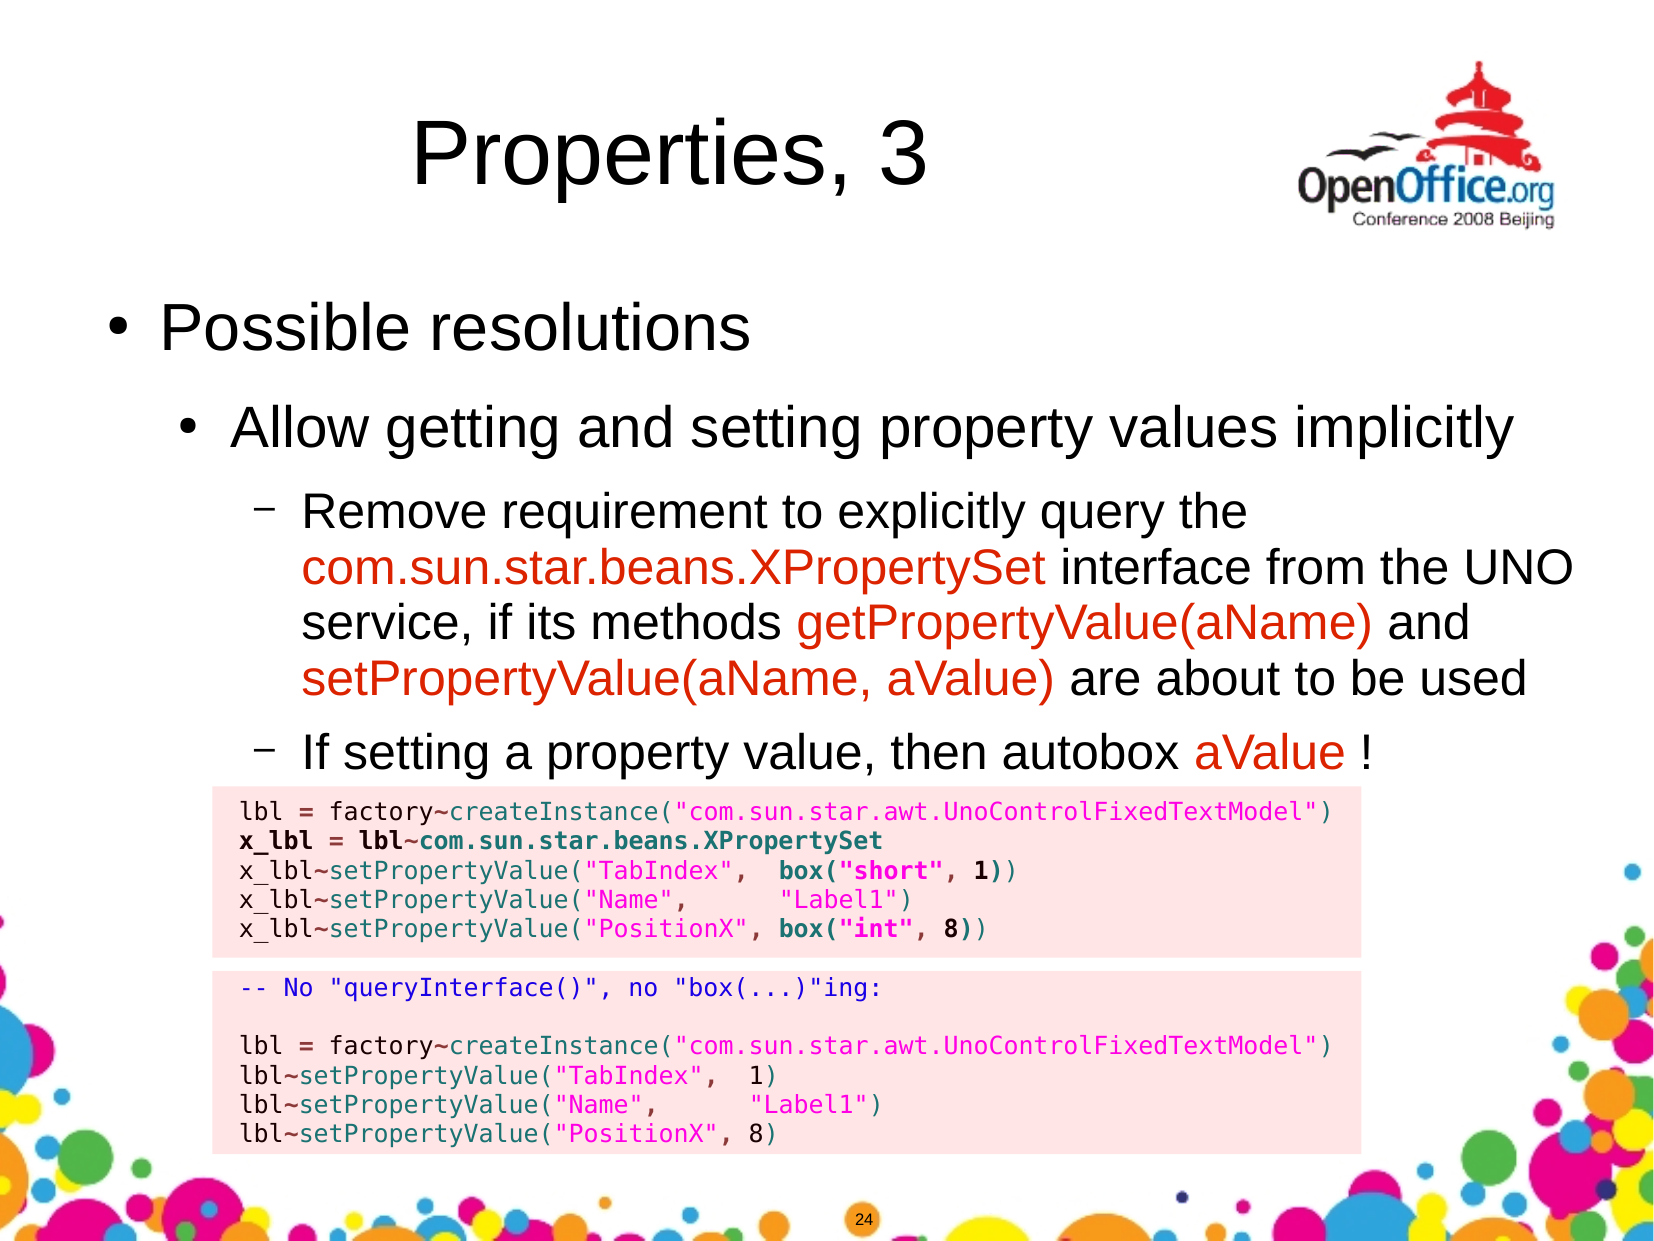

# Properties, 3
Possible resolutions
Allow getting and setting property values implicitly
Remove requirement to explicitly query the com.sun.star.beans.XPropertySet interface from the UNO service, if its methods getPropertyValue(aName) and setPropertyValue(aName, aValue) are about to be used
If setting a property value, then autobox aValue !
lbl = factory~createInstance("com.sun.star.awt.UnoControlFixedTextModel")
x_lbl = lbl~com.sun.star.beans.XPropertySet
x_lbl~setPropertyValue("TabIndex", box("short", 1))
x_lbl~setPropertyValue("Name", "Label1")
x_lbl~setPropertyValue("PositionX", box("int", 8))
-- No "queryInterface()", no "box(...)"ing:
lbl = factory~createInstance("com.sun.star.awt.UnoControlFixedTextModel")
lbl~setPropertyValue("TabIndex", 1)
lbl~setPropertyValue("Name", "Label1")
lbl~setPropertyValue("PositionX", 8)
24